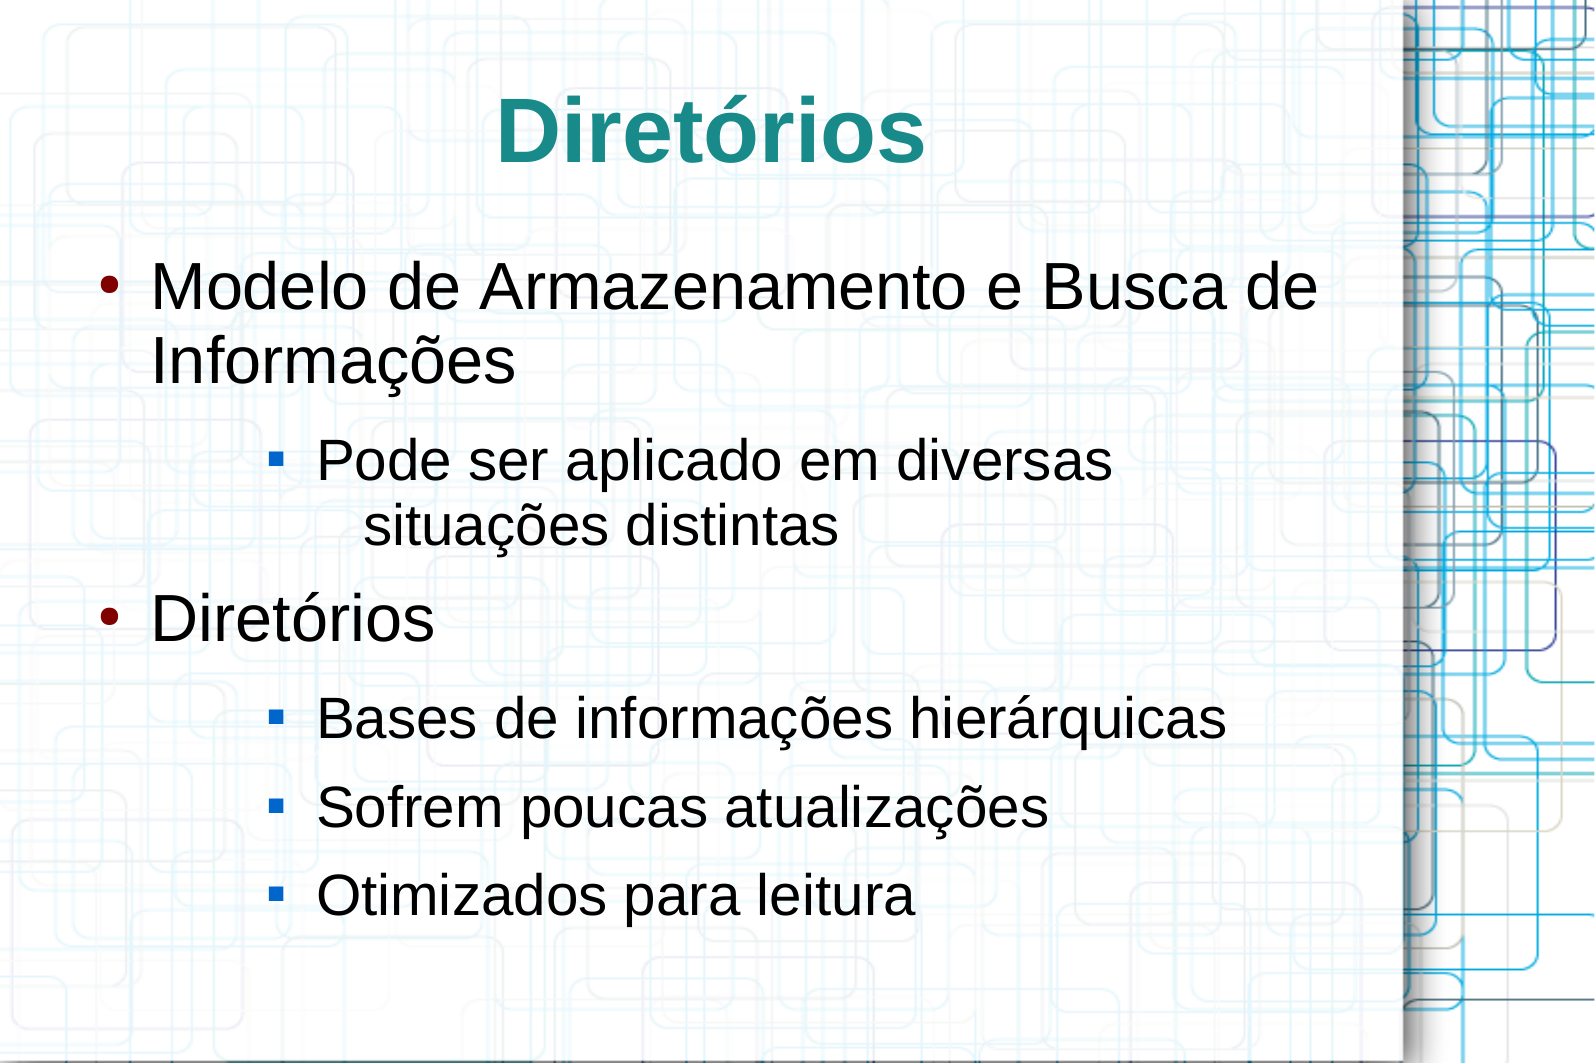

# Diretórios
Modelo de Armazenamento e Busca de Informações
Pode ser aplicado em diversas situações distintas
Diretórios
Bases de informações hierárquicas
Sofrem poucas atualizações
Otimizados para leitura